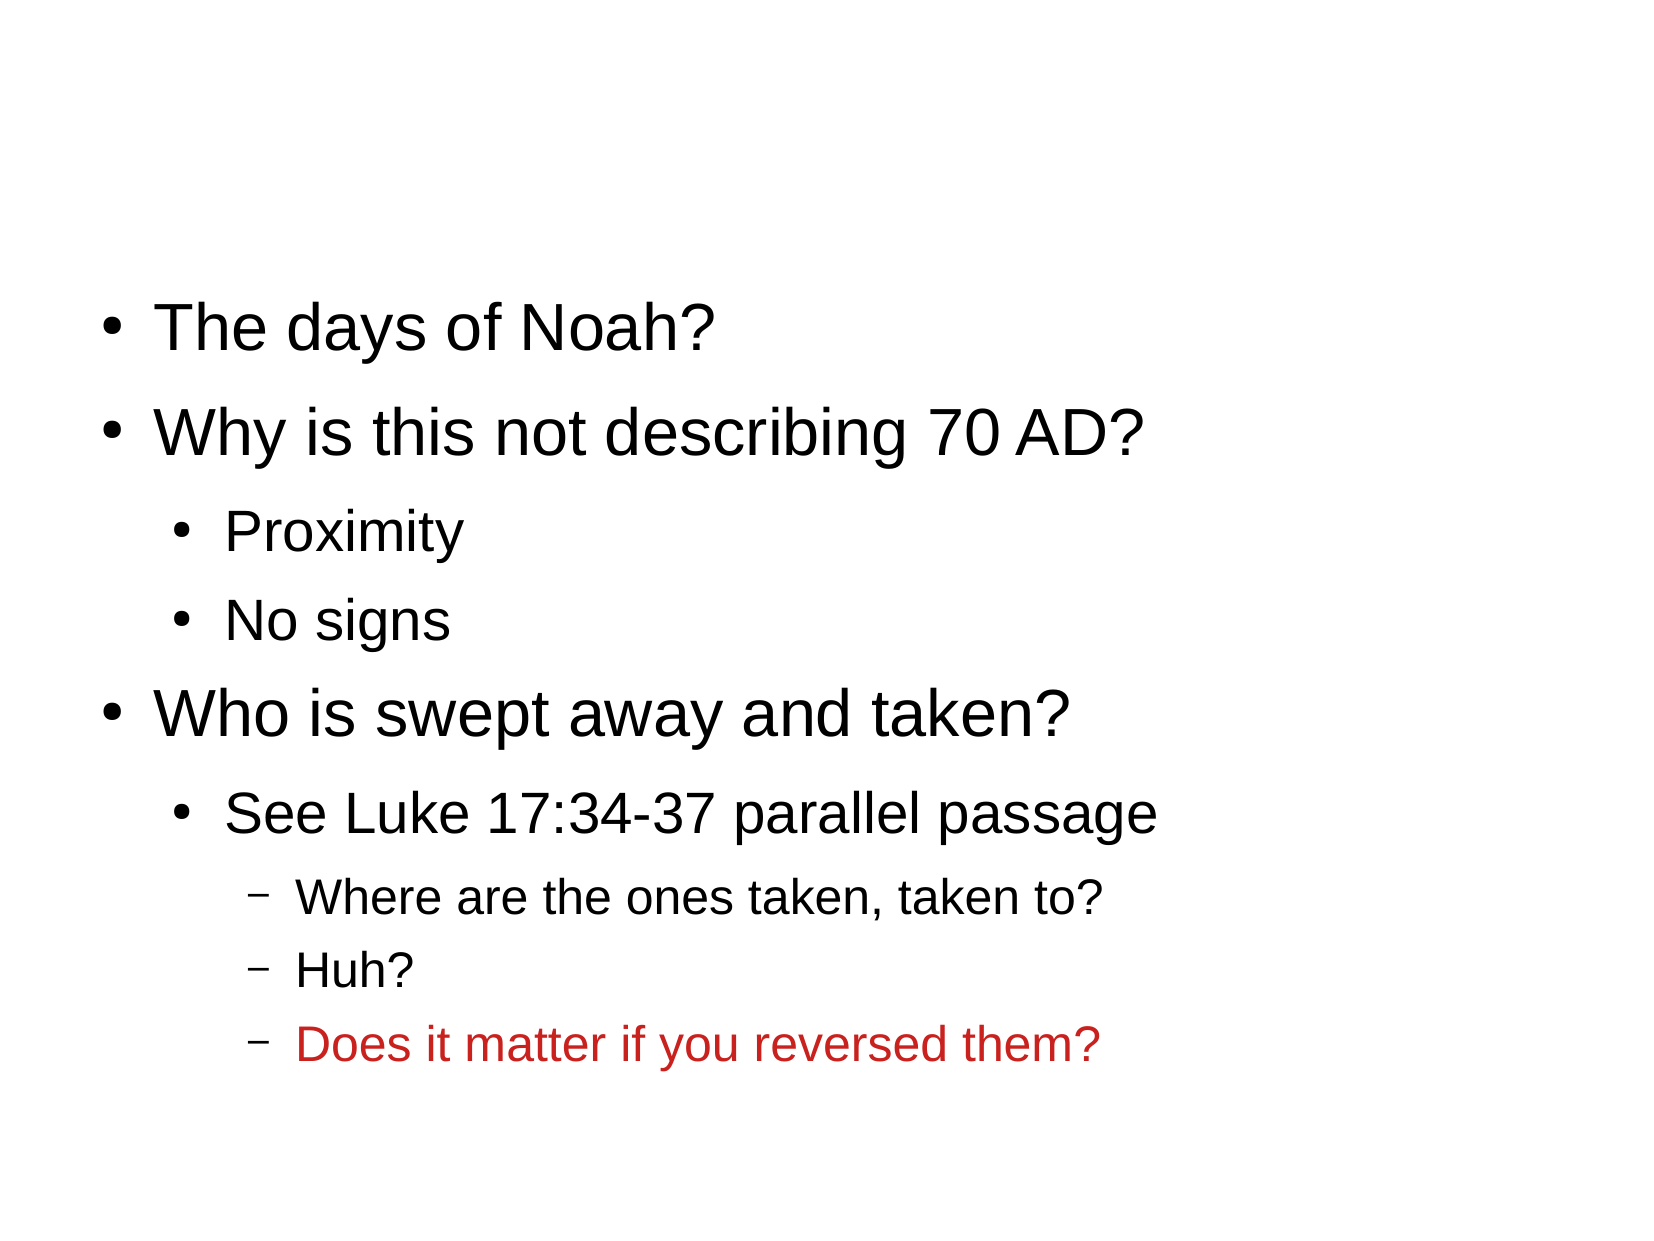

#
The days of Noah?
Why is this not describing 70 AD?
Proximity
No signs
Who is swept away and taken?
See Luke 17:34-37 parallel passage
Where are the ones taken, taken to?
Huh?
Does it matter if you reversed them?